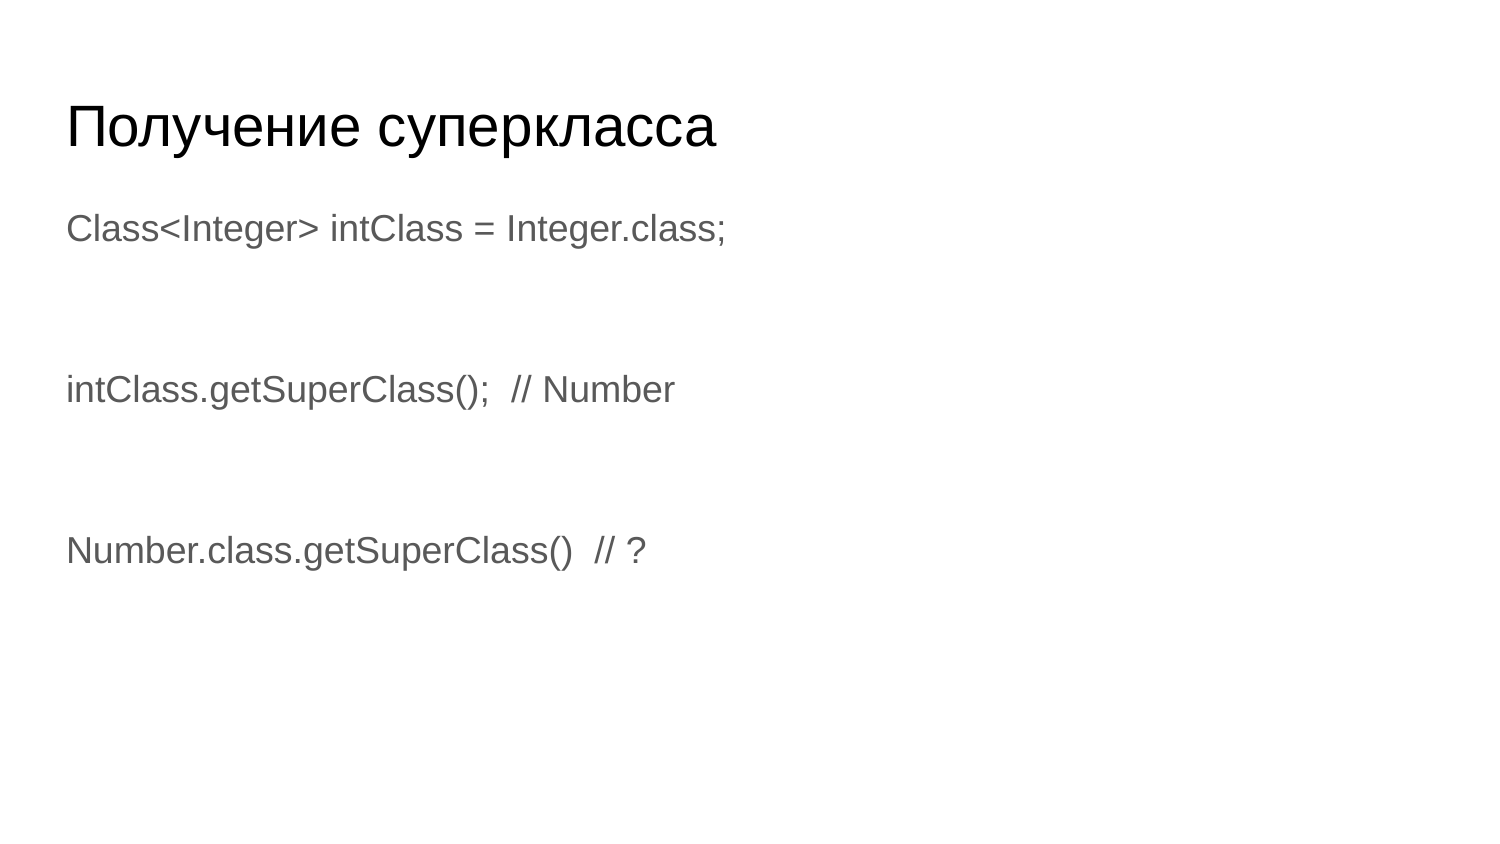

# Получение суперкласса
Class<Integer> intClass = Integer.class;
intClass.getSuperClass(); // Number
Number.class.getSuperClass() // ?